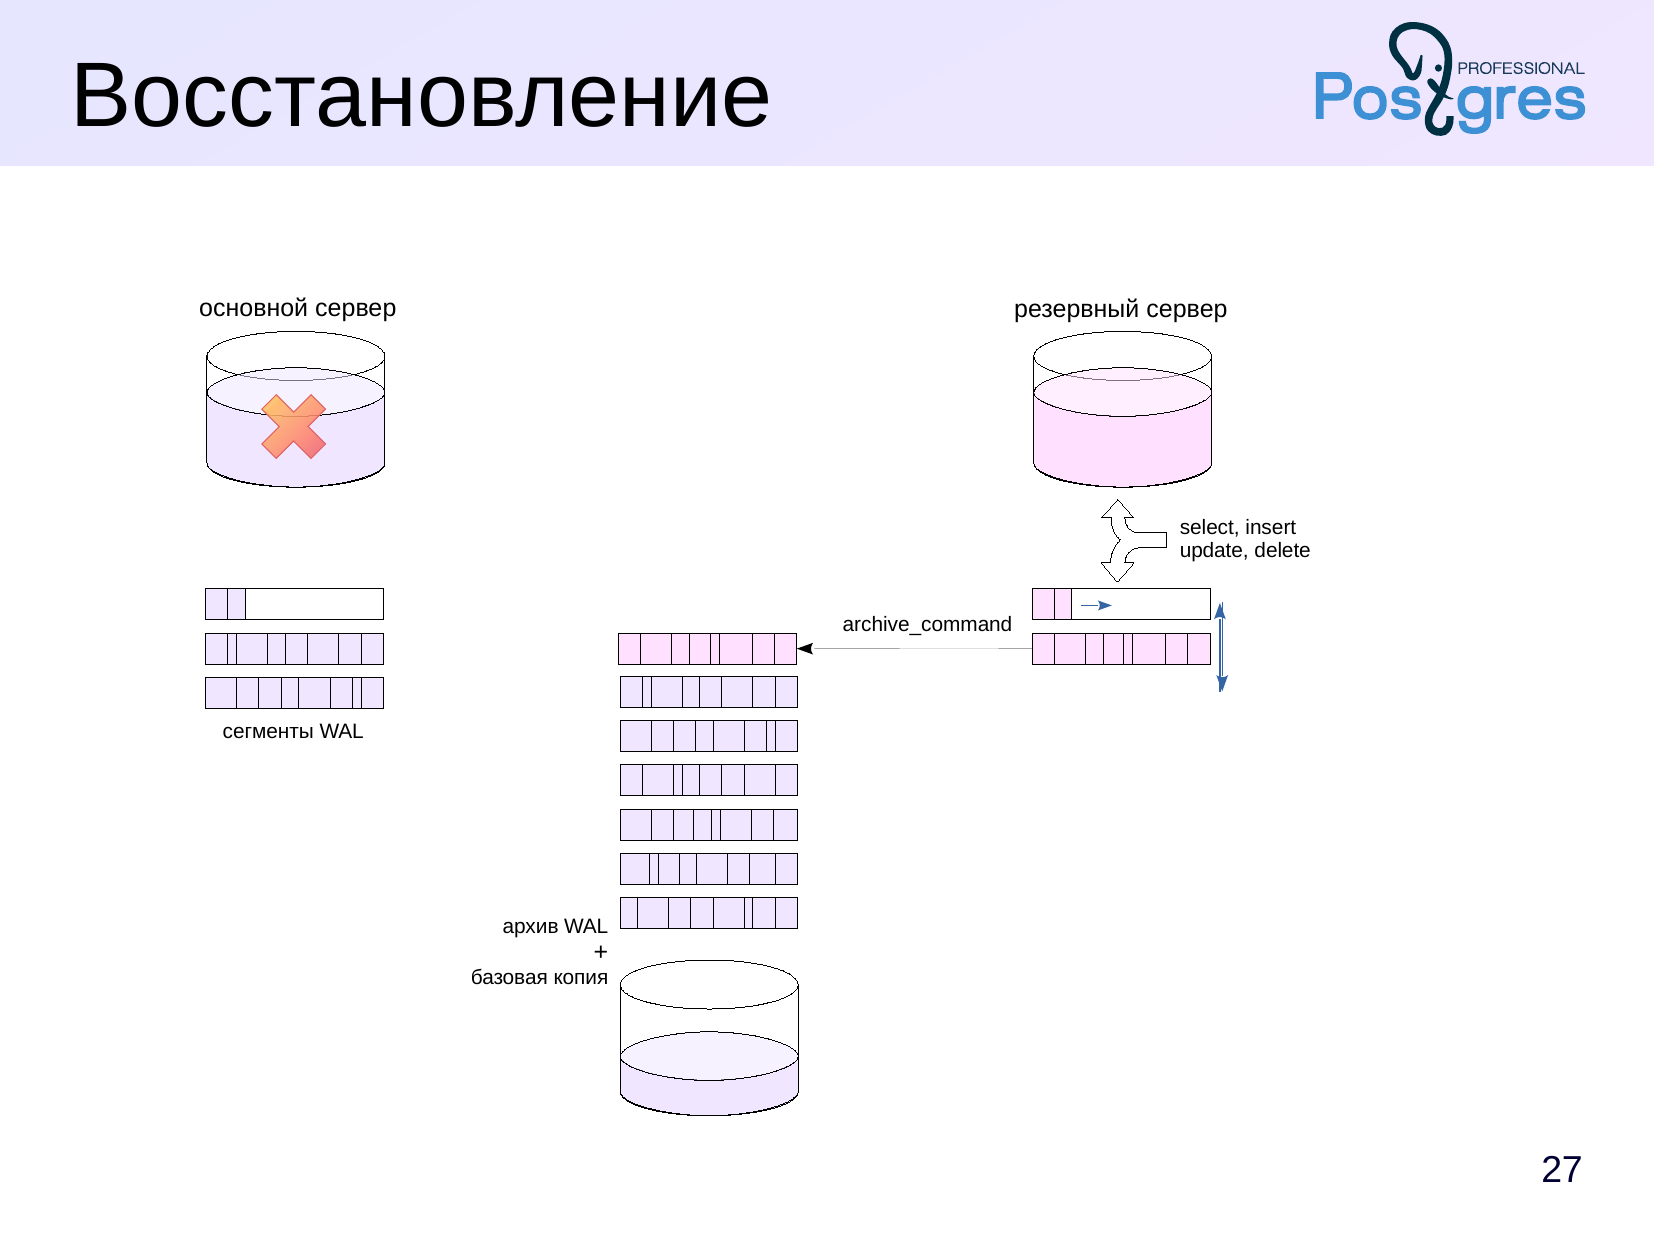

# Восстановление
основной сервер
резервный сервер
select, insert
update, delete
archive_command
сегменты WAL
архив WAL
+
базовая копия